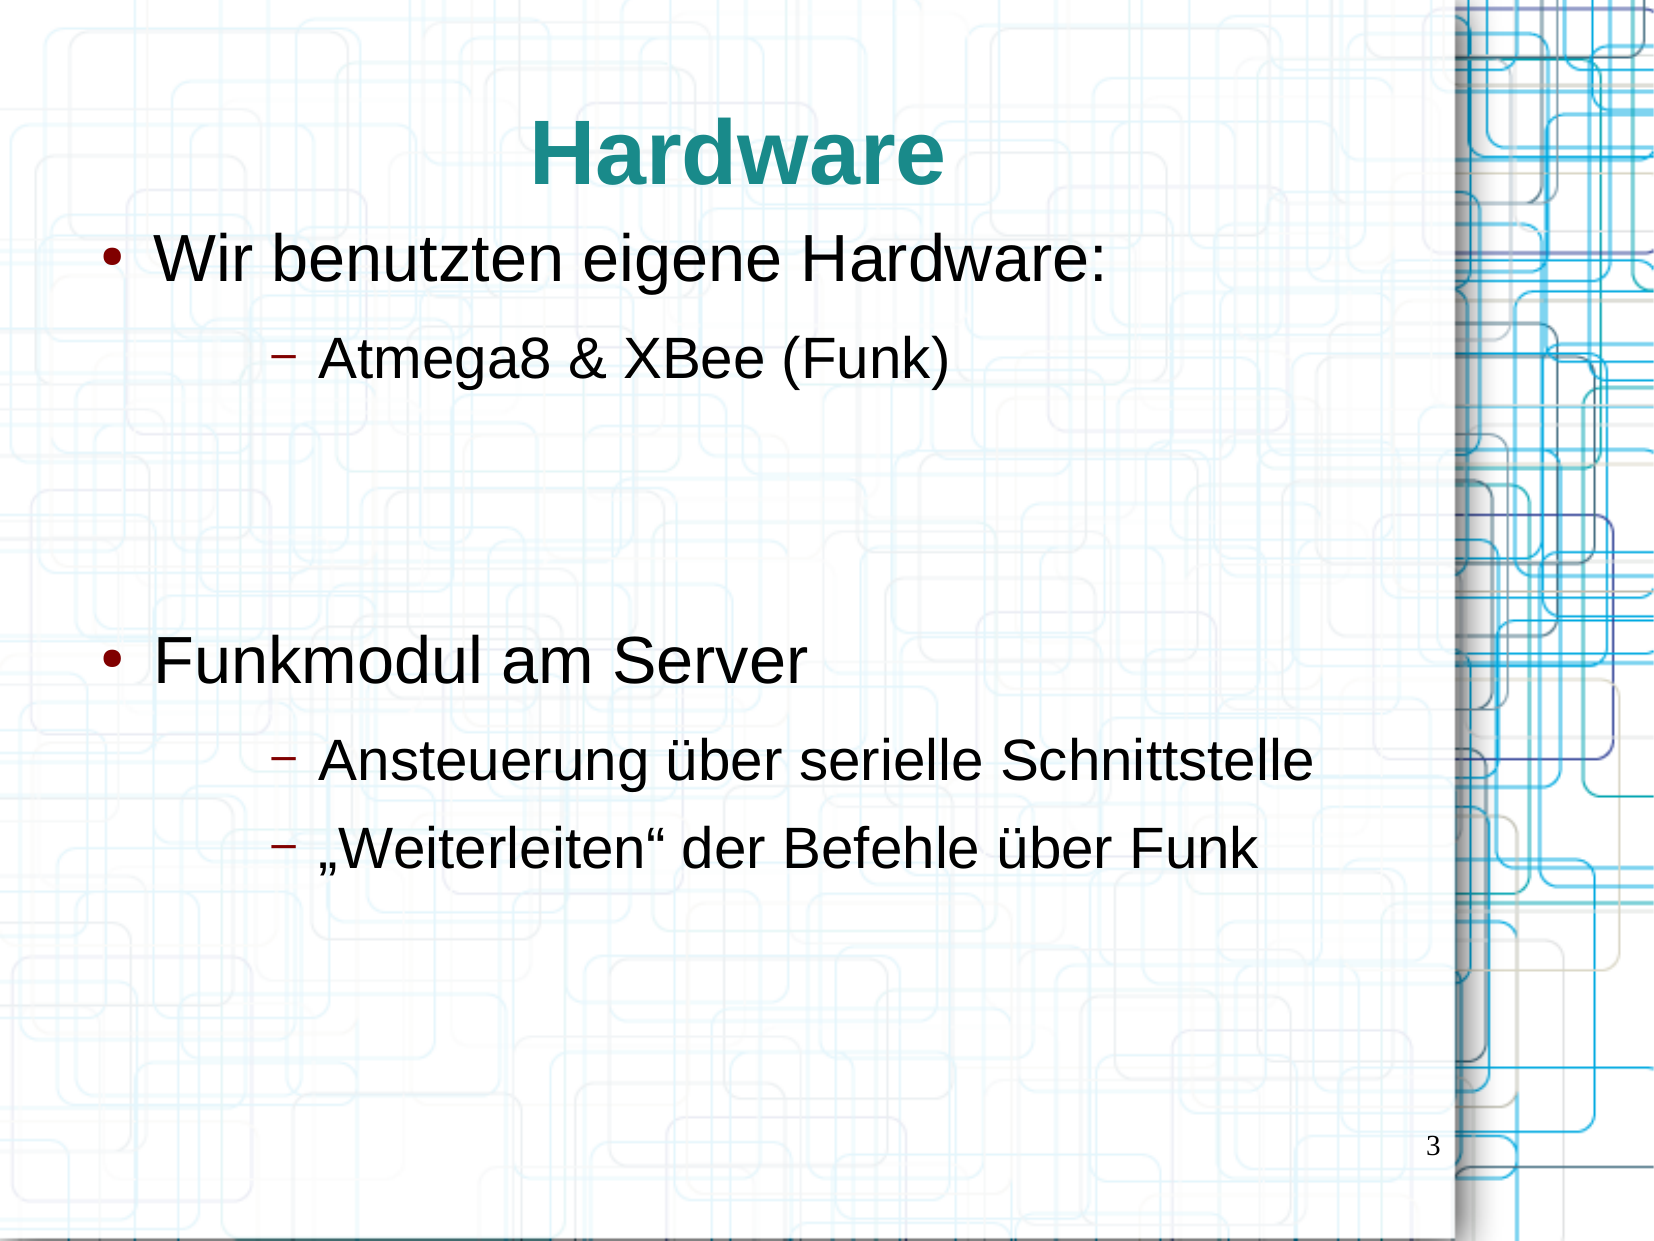

# Hardware
Wir benutzten eigene Hardware:
Atmega8 & XBee (Funk)
Funkmodul am Server
Ansteuerung über serielle Schnittstelle
„Weiterleiten“ der Befehle über Funk
3